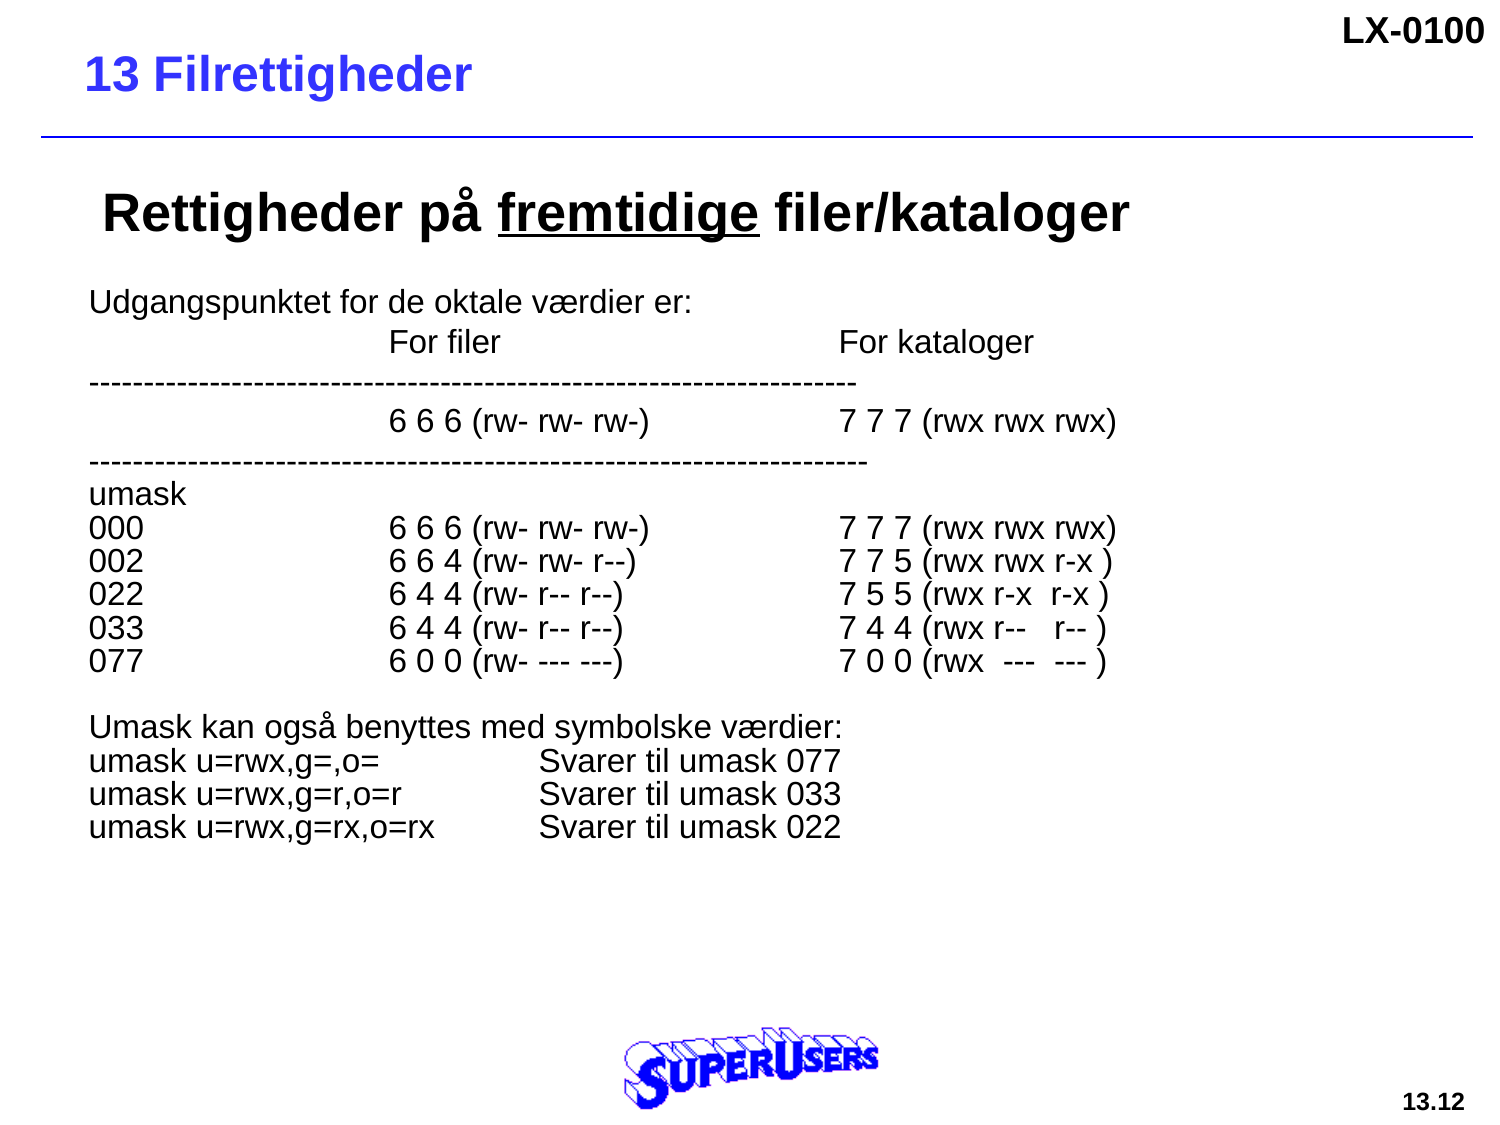

# 13 Filrettigheder
Rettigheder på fremtidige filer/kataloger
Udgangspunktet for de oktale værdier er:
		For filer			For kataloger
----------------------------------------------------------------------
		6 6 6 (rw- rw- rw-)		7 7 7 (rwx rwx rwx)
-----------------------------------------------------------------------
umask
000		6 6 6 (rw- rw- rw-)		7 7 7 (rwx rwx rwx)
002		6 6 4 (rw- rw- r--)		7 7 5 (rwx rwx r-x )
022		6 4 4 (rw- r-- r--)		7 5 5 (rwx r-x r-x )
033		6 4 4 (rw- r-- r--)		7 4 4 (rwx r-- r-- )
077		6 0 0 (rw- --- ---)		7 0 0 (rwx --- --- )
Umask kan også benyttes med symbolske værdier:
umask u=rwx,g=,o= 	Svarer til umask 077
umask u=rwx,g=r,o=r	Svarer til umask 033
umask u=rwx,g=rx,o=rx	Svarer til umask 022